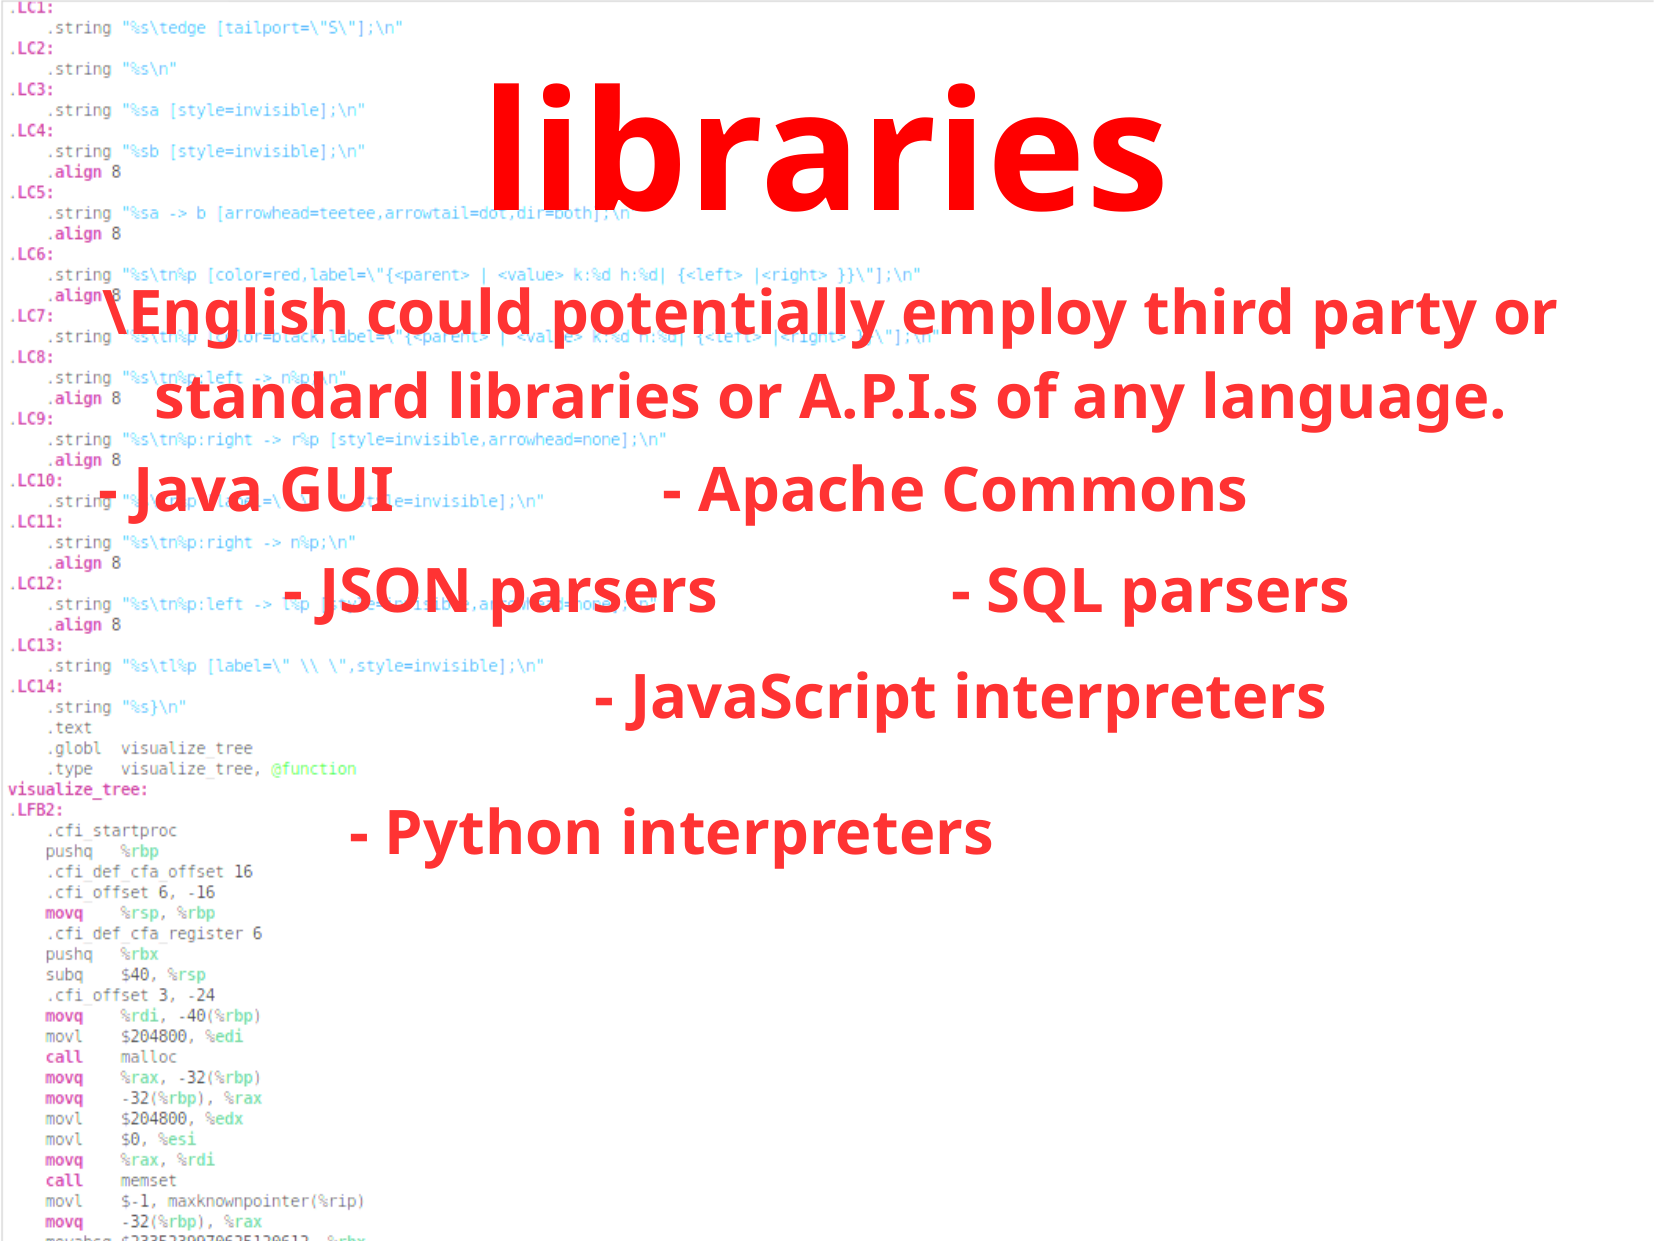

libraries
\English could potentially employ third party or standard libraries or A.P.I.s of any language.
- Java GUI
- Apache Commons
- JSON parsers
- SQL parsers
- JavaScript interpreters
- Python interpreters